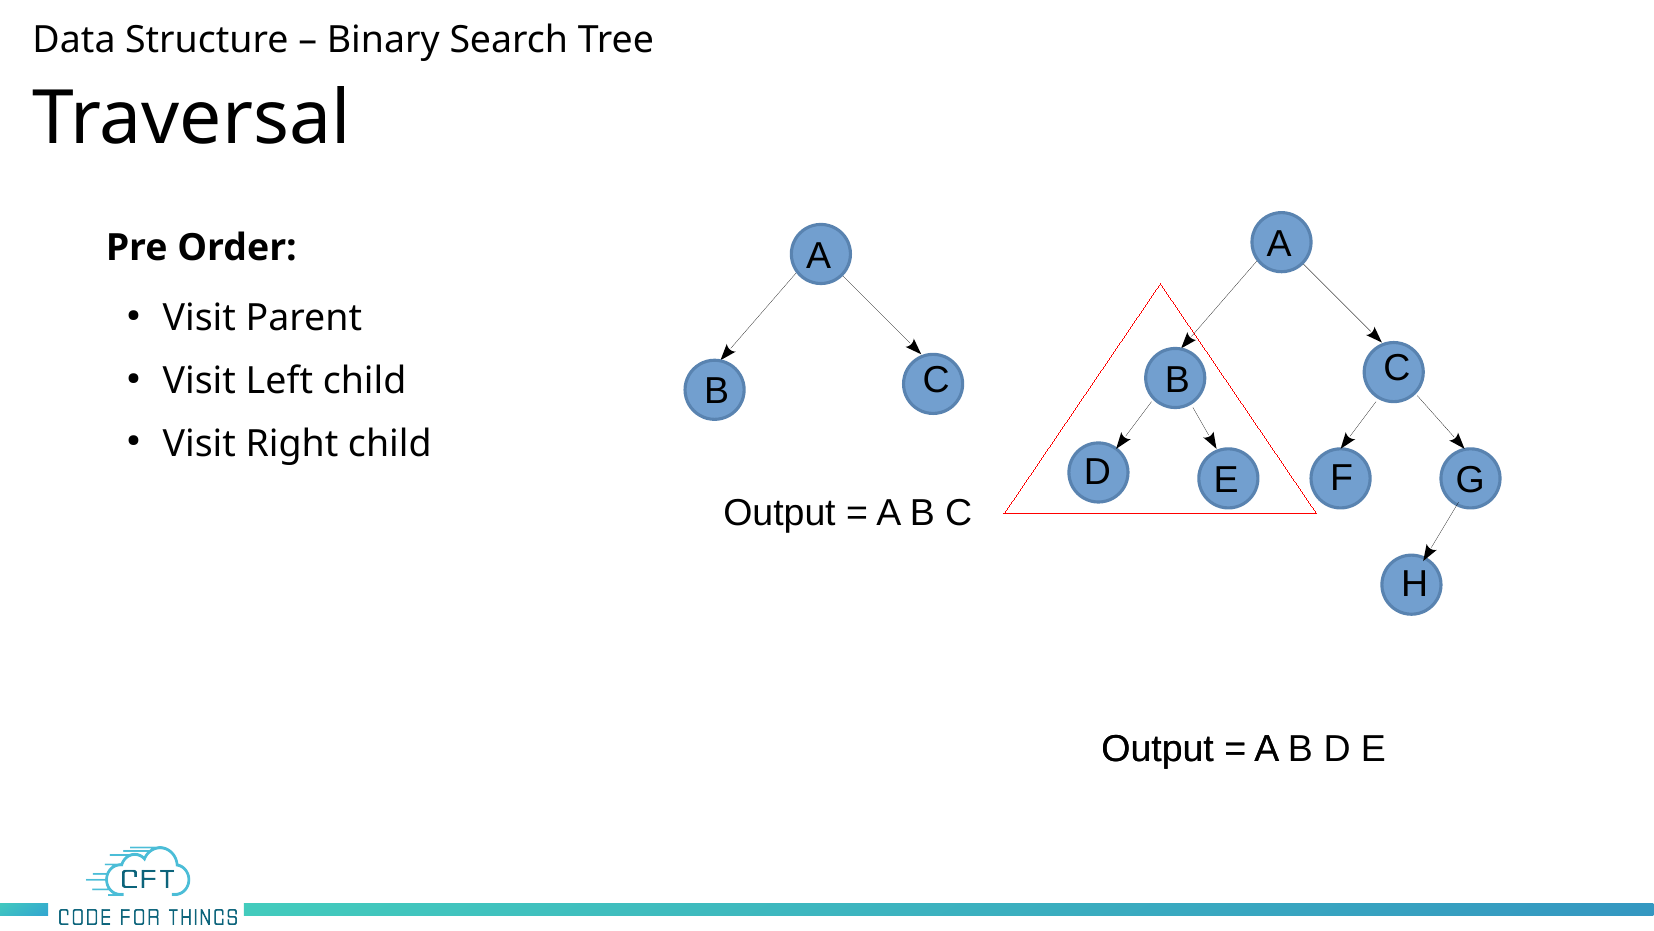

# Data Structure – Binary Search Tree Traversal
Pre Order:
A
A
Visit Parent
Visit Left child
Visit Right child
C
C
B
B
D
F
E
G
Output = A B C
H
Output = A B D E
Output = A